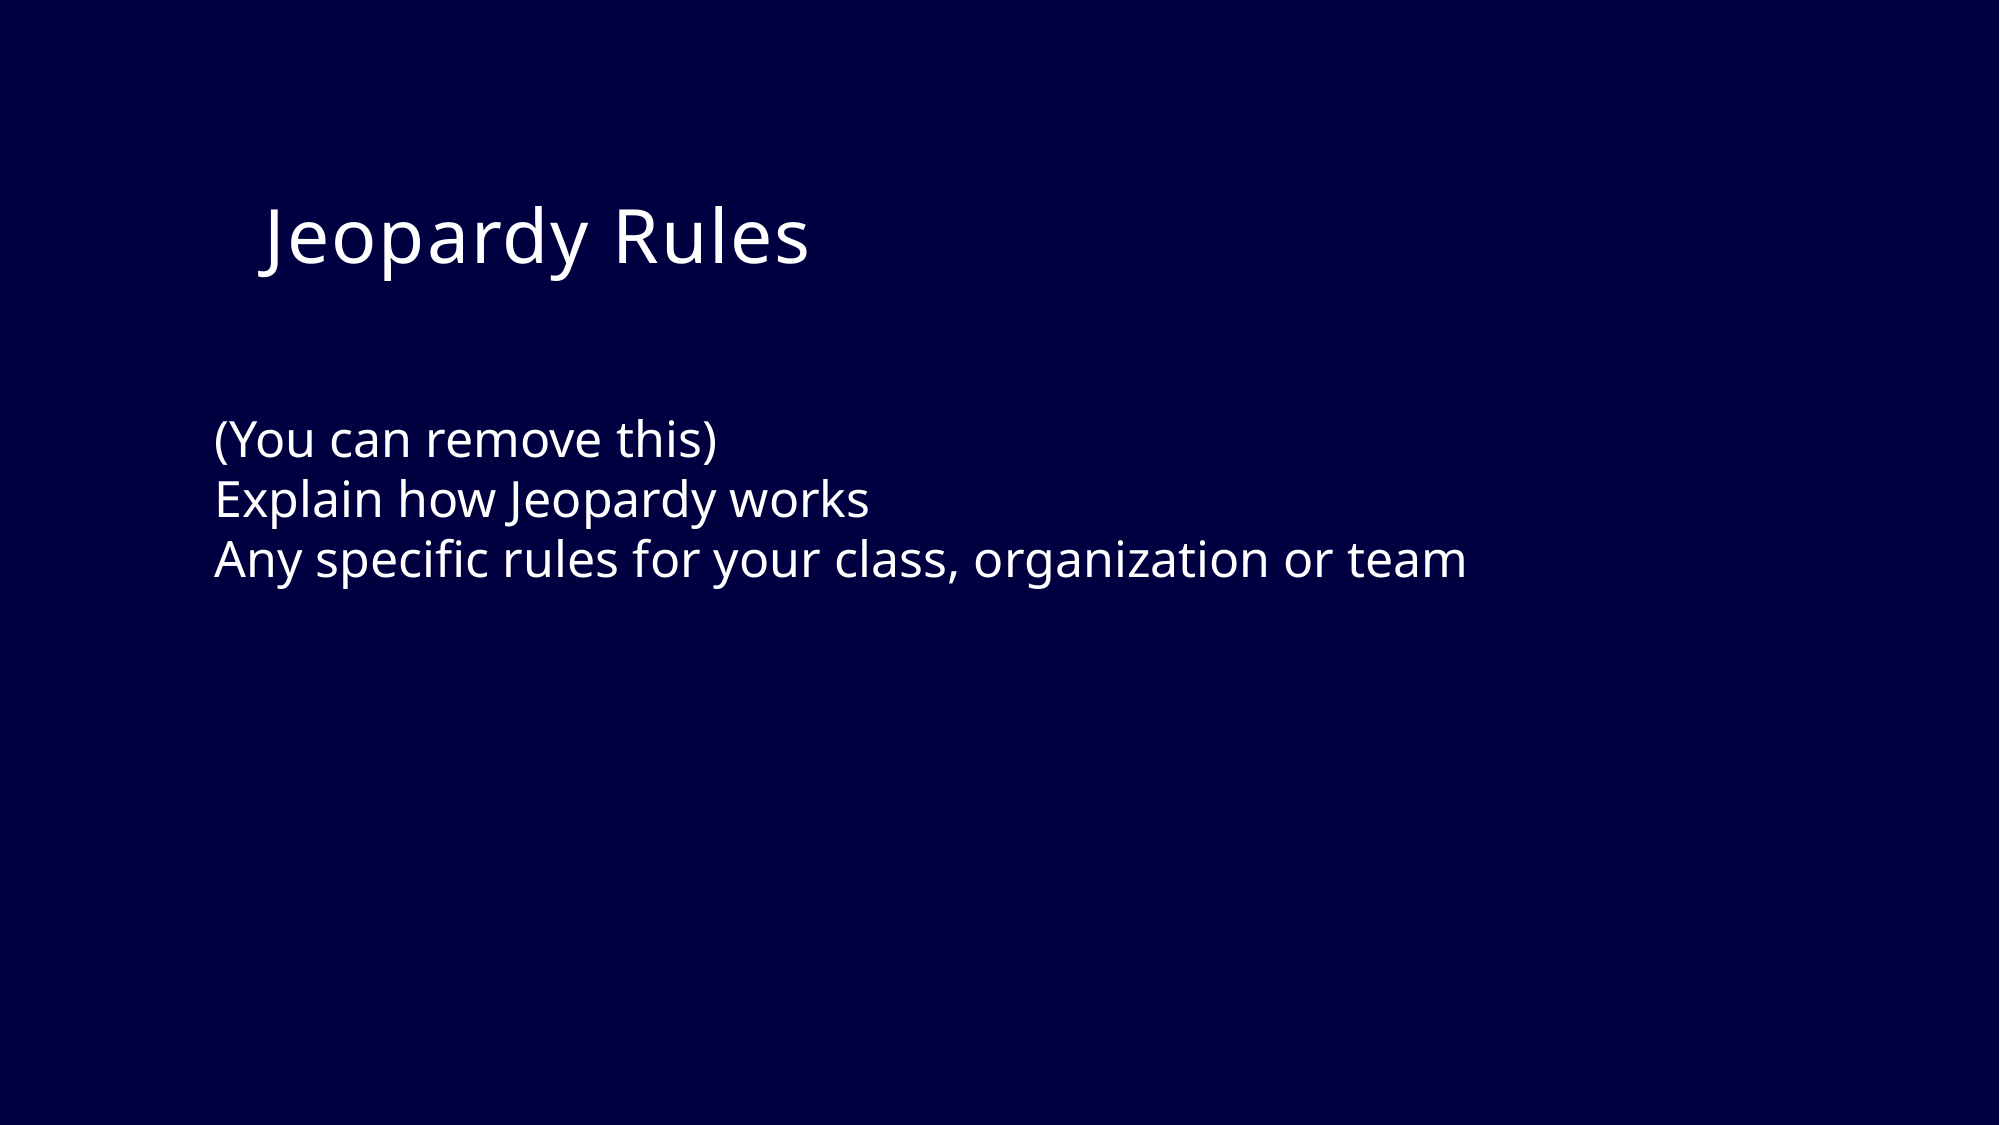

# Jeopardy Rules
(You can remove this)
Explain how Jeopardy works
Any specific rules for your class, organization or team